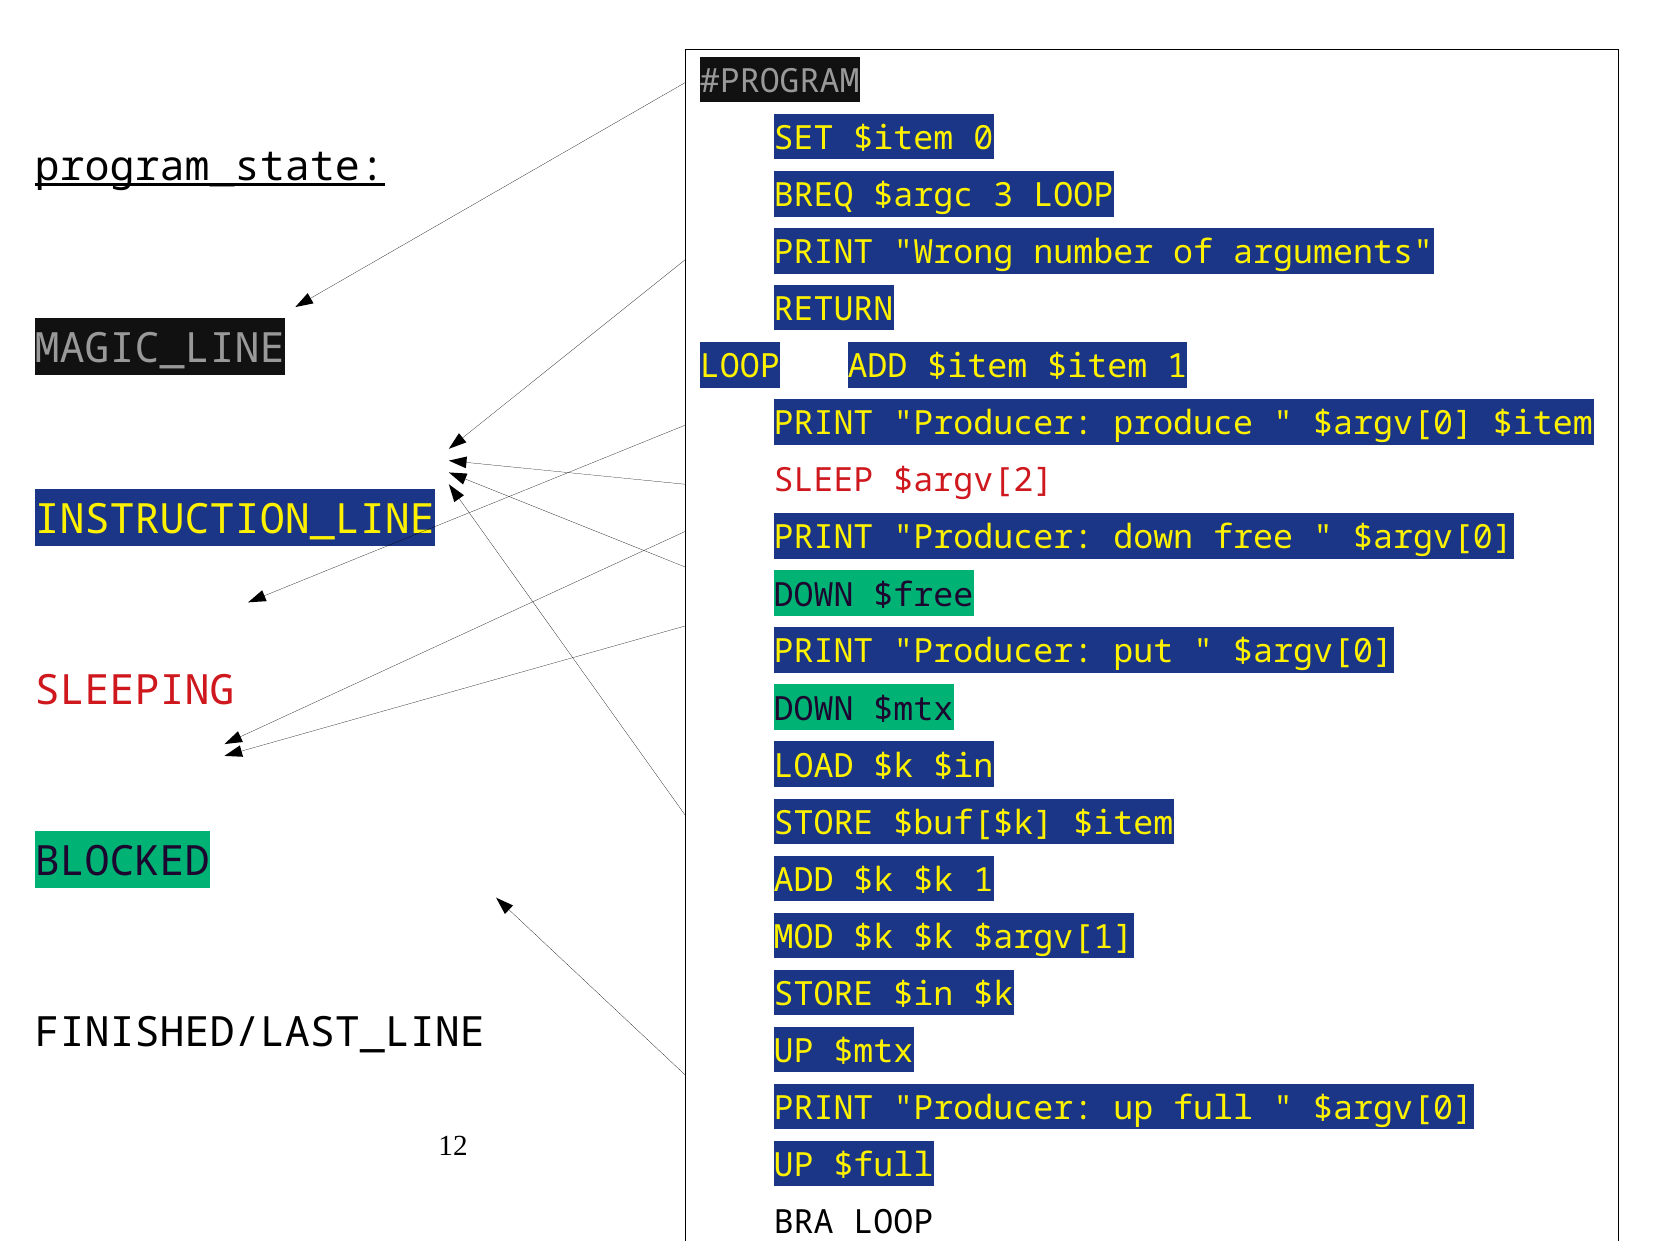

#PROGRAM
	SET $item 0
	BREQ $argc 3 LOOP
	PRINT "Wrong number of arguments"
	RETURN
LOOP	ADD $item $item 1
	PRINT "Producer: produce " $argv[0] $item
	SLEEP $argv[2]
	PRINT "Producer: down free " $argv[0]
	DOWN $free
	PRINT "Producer: put " $argv[0]
	DOWN $mtx
	LOAD $k $in
	STORE $buf[$k] $item
	ADD $k $k 1
	MOD $k $k $argv[1]
	STORE $in $k
	UP $mtx
	PRINT "Producer: up full " $argv[0]
	UP $full
	BRA LOOP
program_state:
MAGIC_LINE
INSTRUCTION_LINE
SLEEPING
BLOCKED
FINISHED/LAST_LINE
12